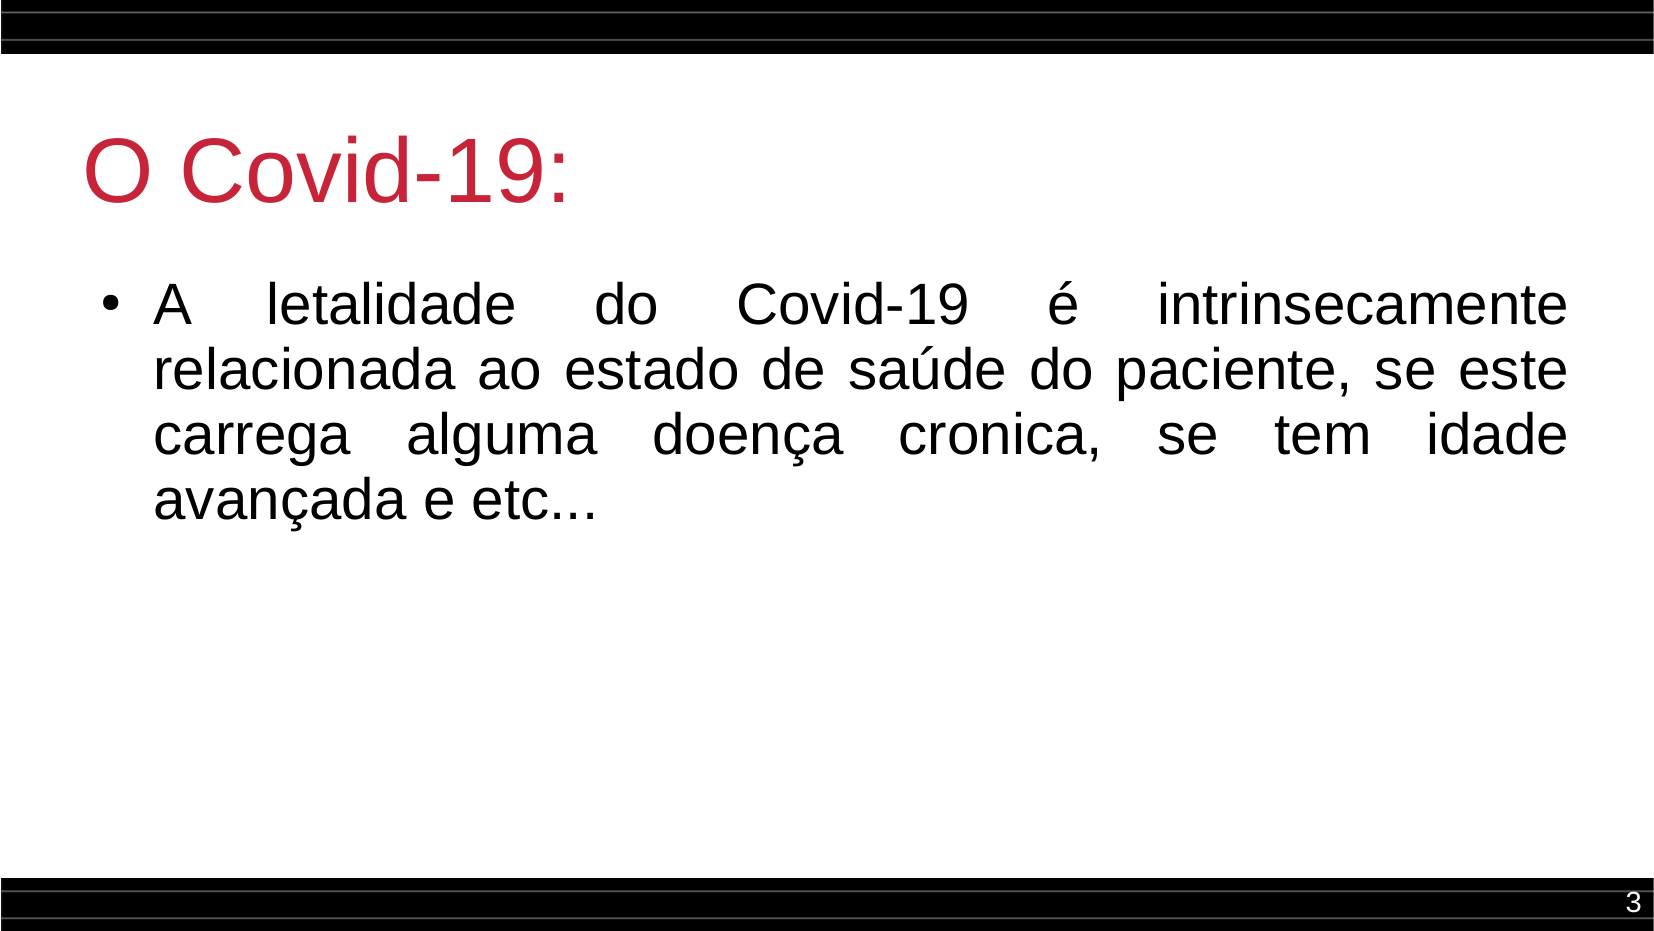

# O Covid-19:
A letalidade do Covid-19 é intrinsecamente relacionada ao estado de saúde do paciente, se este carrega alguma doença cronica, se tem idade avançada e etc...